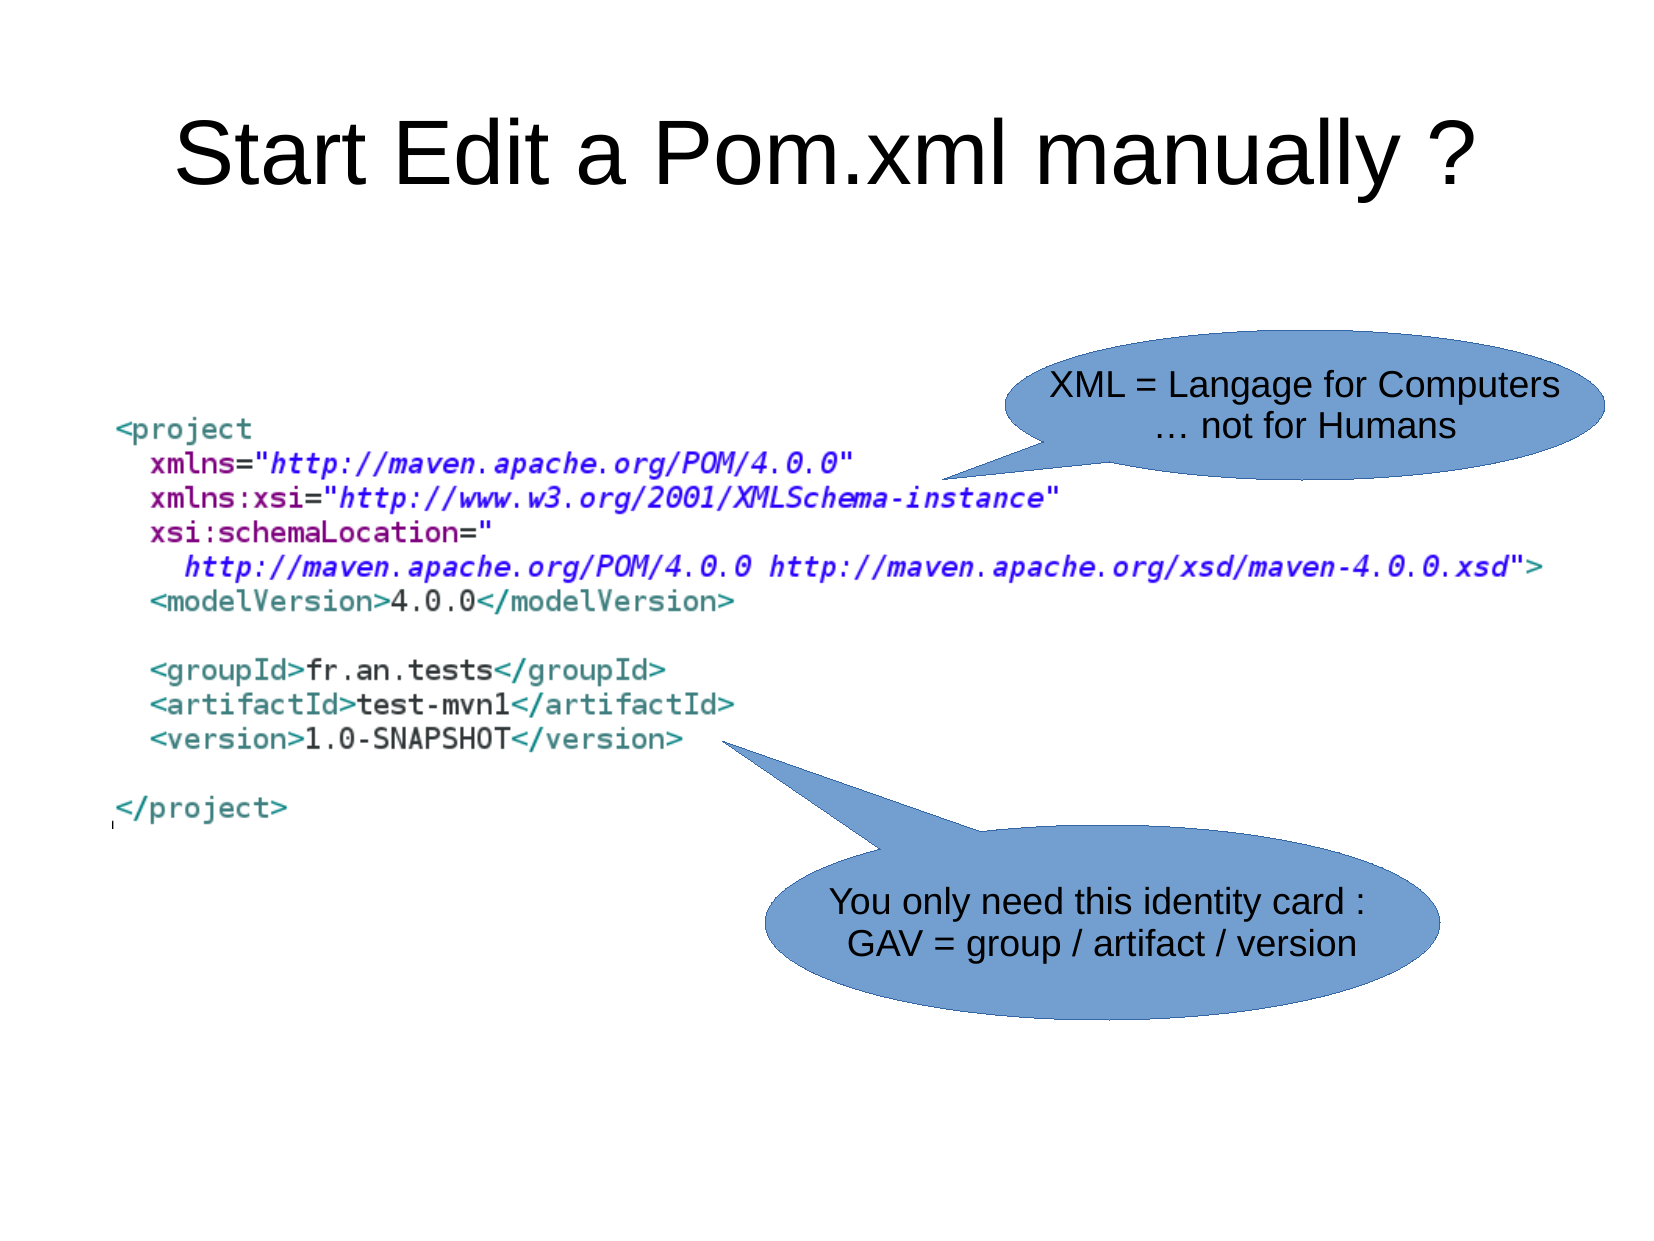

# Start Edit a Pom.xml manually ?
XML = Langage for Computers
… not for Humans
You only need this identity card :
GAV = group / artifact / version